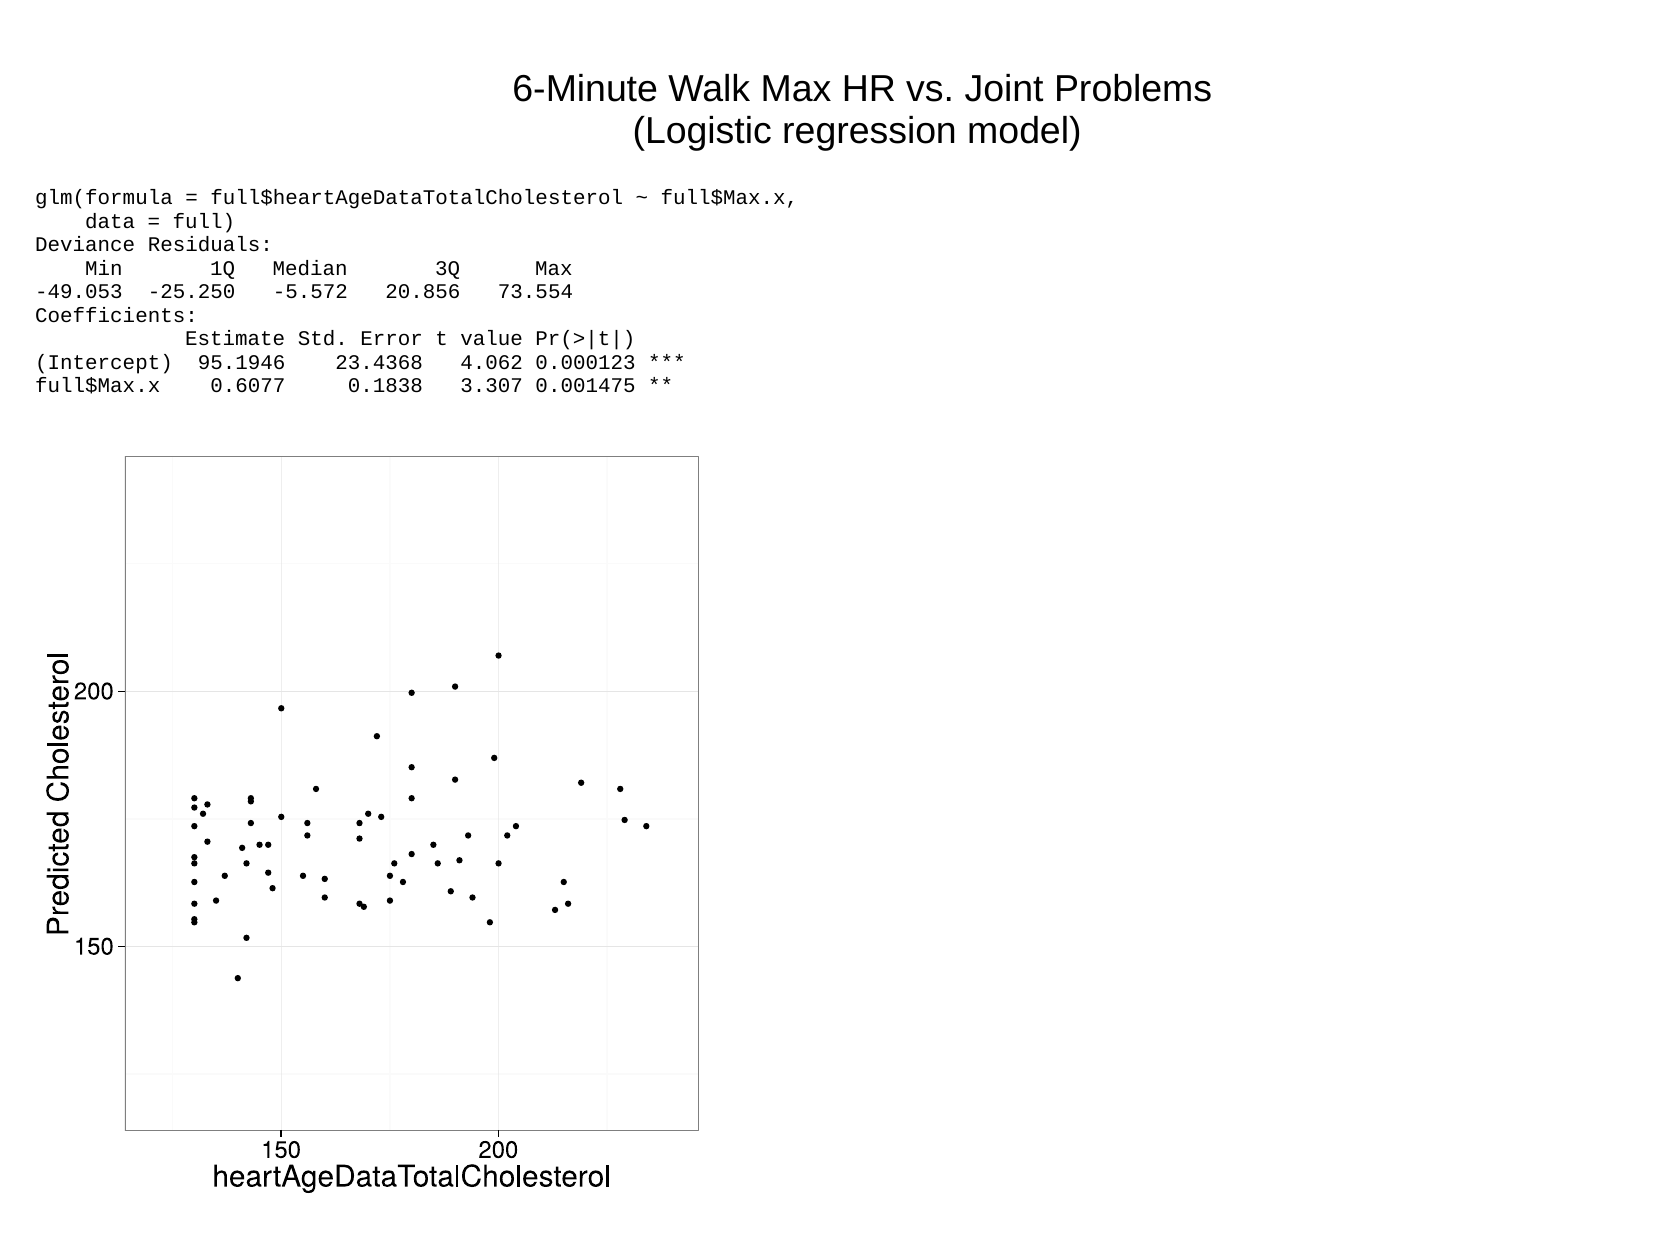

6-Minute Walk Max HR vs. Joint Problems
(Logistic regression model)
glm(formula = full$heartAgeDataTotalCholesterol ~ full$Max.x,
 data = full)
Deviance Residuals:
 Min 1Q Median 3Q Max
-49.053 -25.250 -5.572 20.856 73.554
Coefficients:
 Estimate Std. Error t value Pr(>|t|)
(Intercept) 95.1946 23.4368 4.062 0.000123 ***
full$Max.x 0.6077 0.1838 3.307 0.001475 **